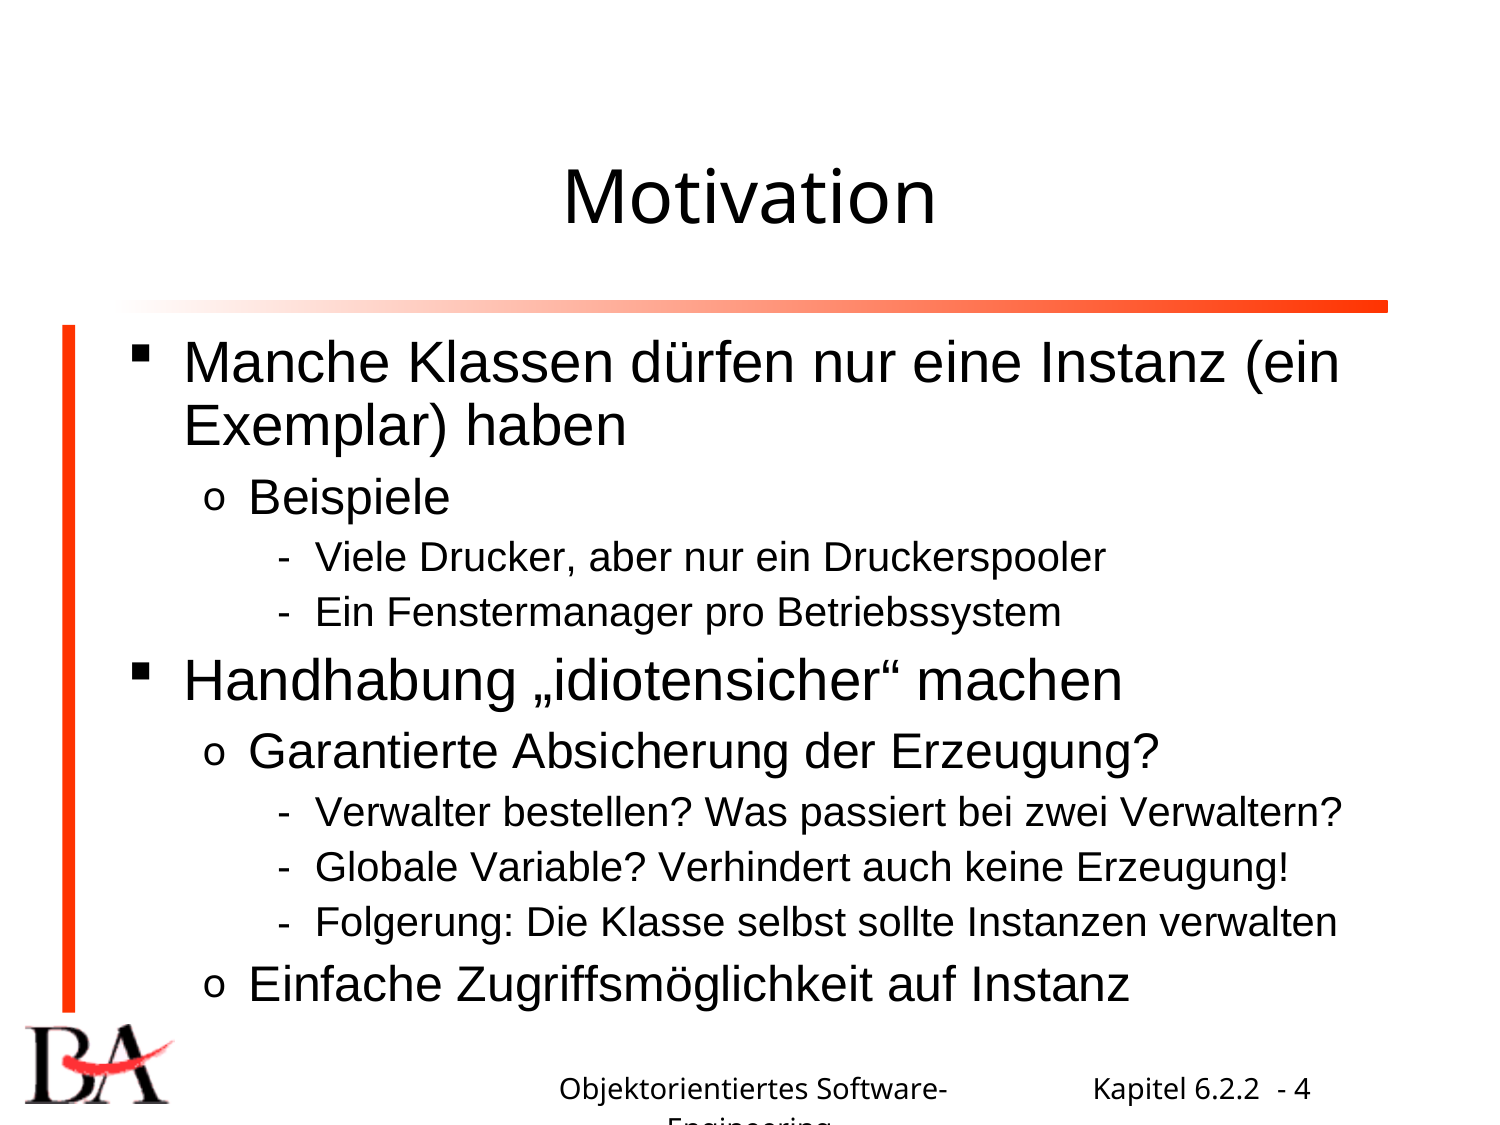

# Motivation
Manche Klassen dürfen nur eine Instanz (ein Exemplar) haben
Beispiele
Viele Drucker, aber nur ein Druckerspooler
Ein Fenstermanager pro Betriebssystem
Handhabung „idiotensicher“ machen
Garantierte Absicherung der Erzeugung?
Verwalter bestellen? Was passiert bei zwei Verwaltern?
Globale Variable? Verhindert auch keine Erzeugung!
Folgerung: Die Klasse selbst sollte Instanzen verwalten
Einfache Zugriffsmöglichkeit auf Instanz
4